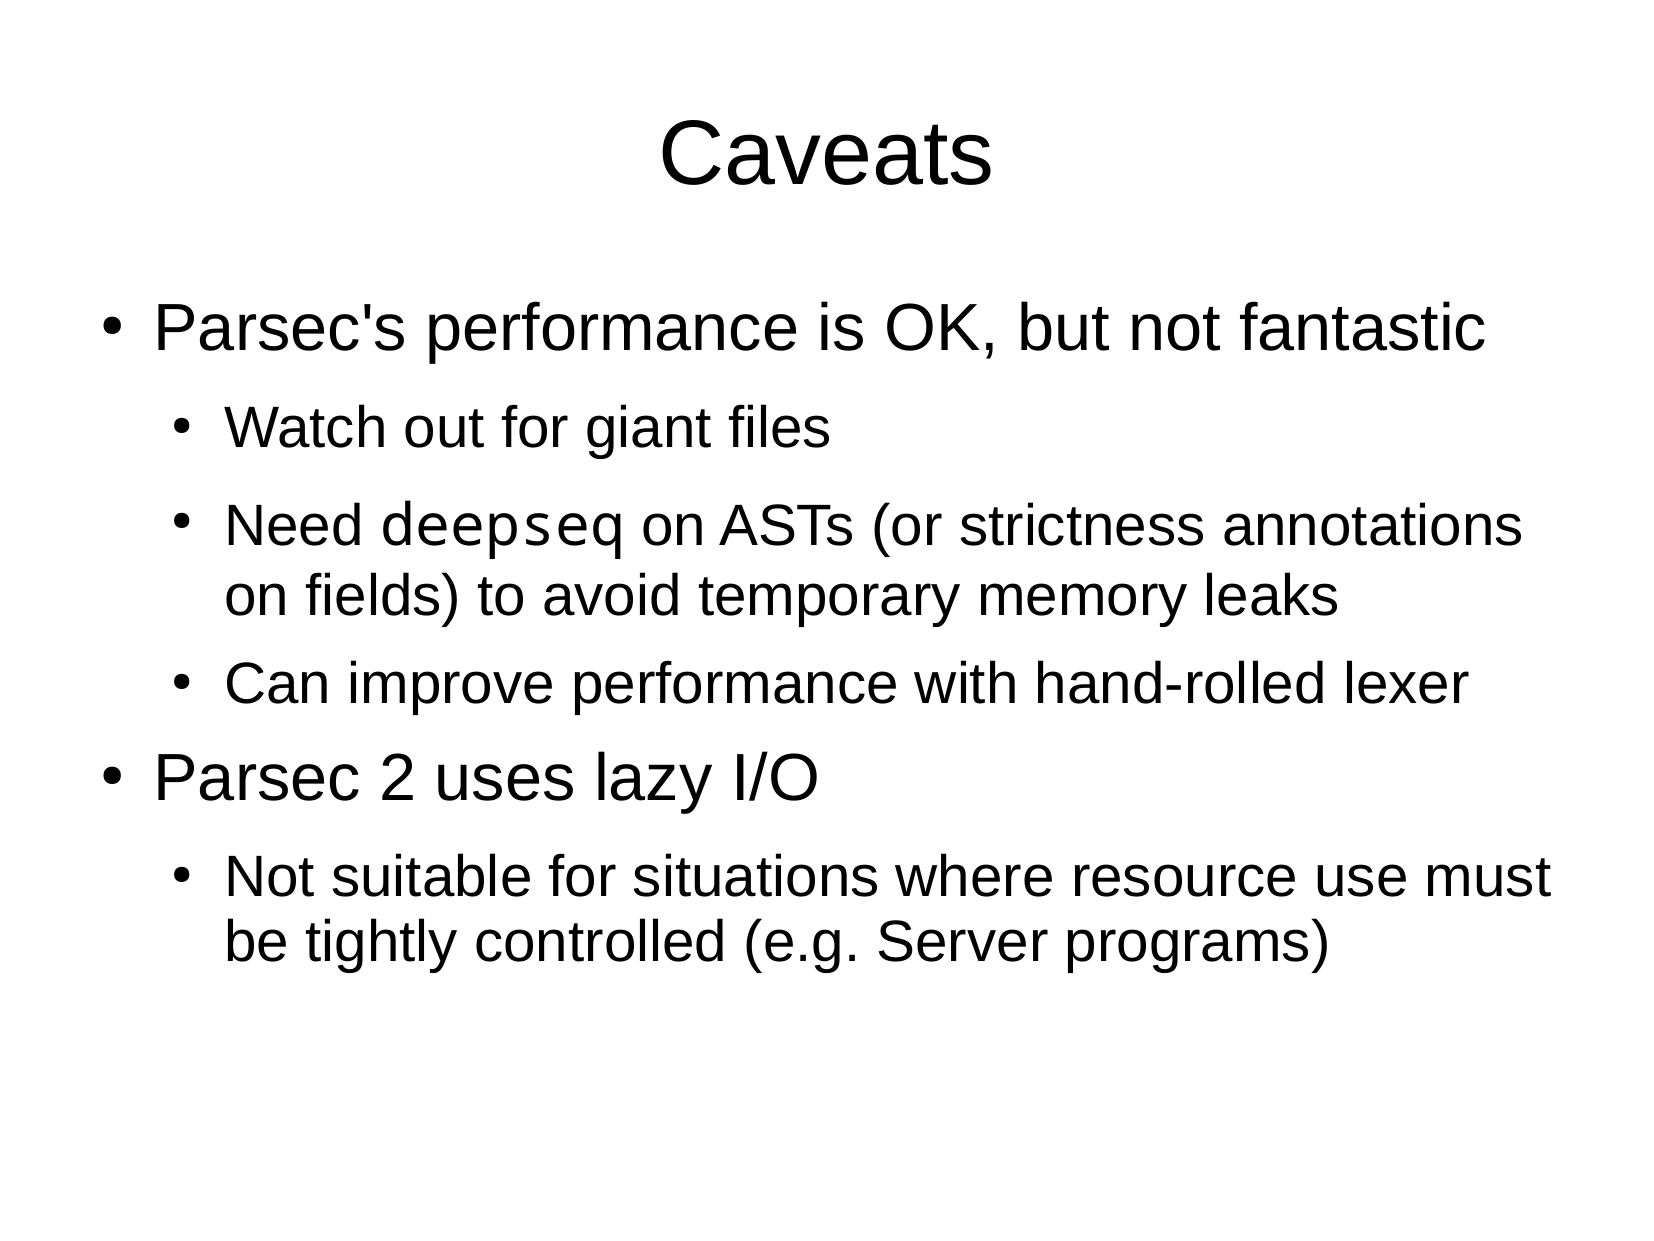

# Caveats
Parsec's performance is OK, but not fantastic
Watch out for giant files
Need deepseq on ASTs (or strictness annotations on fields) to avoid temporary memory leaks
Can improve performance with hand-rolled lexer
Parsec 2 uses lazy I/O
Not suitable for situations where resource use must be tightly controlled (e.g. Server programs)